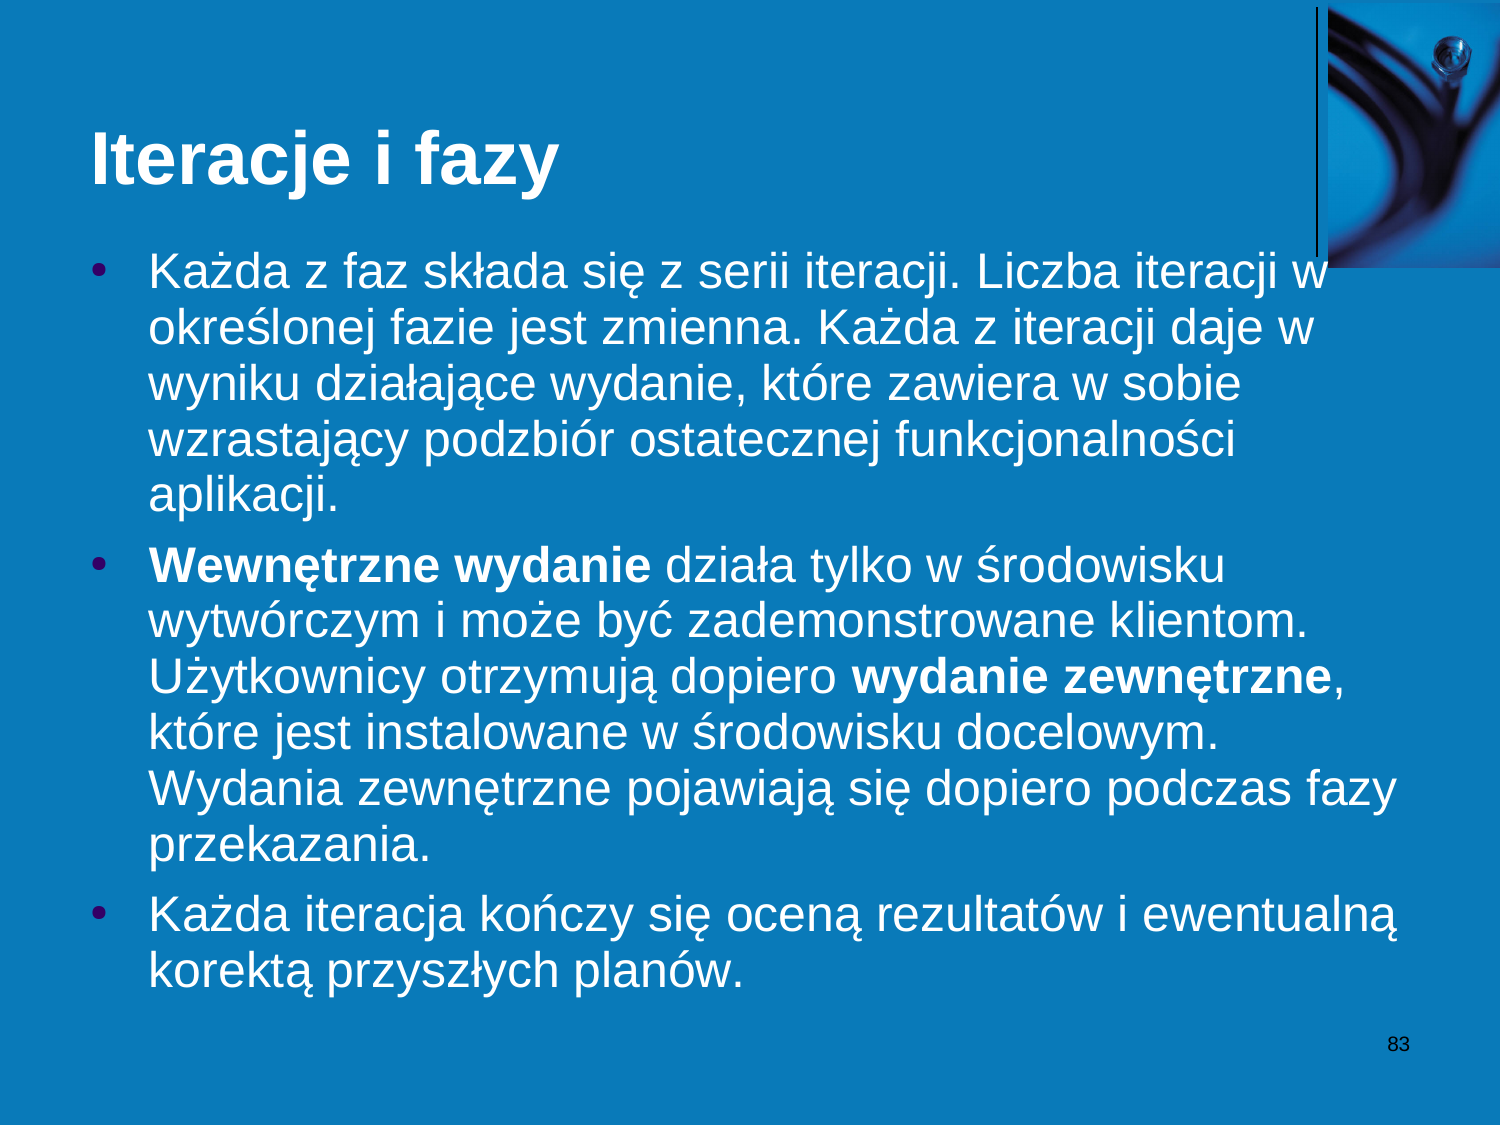

# Iteracje i fazy
Każda z faz składa się z serii iteracji. Liczba iteracji w określonej fazie jest zmienna. Każda z iteracji daje w wyniku działające wydanie, które zawiera w sobie wzrastający podzbiór ostatecznej funkcjonalności aplikacji.
Wewnętrzne wydanie działa tylko w środowisku wytwórczym i może być zademonstrowane klientom. Użytkownicy otrzymują dopiero wydanie zewnętrzne, które jest instalowane w środowisku docelowym. Wydania zewnętrzne pojawiają się dopiero podczas fazy przekazania.
Każda iteracja kończy się oceną rezultatów i ewentualną korektą przyszłych planów.
83